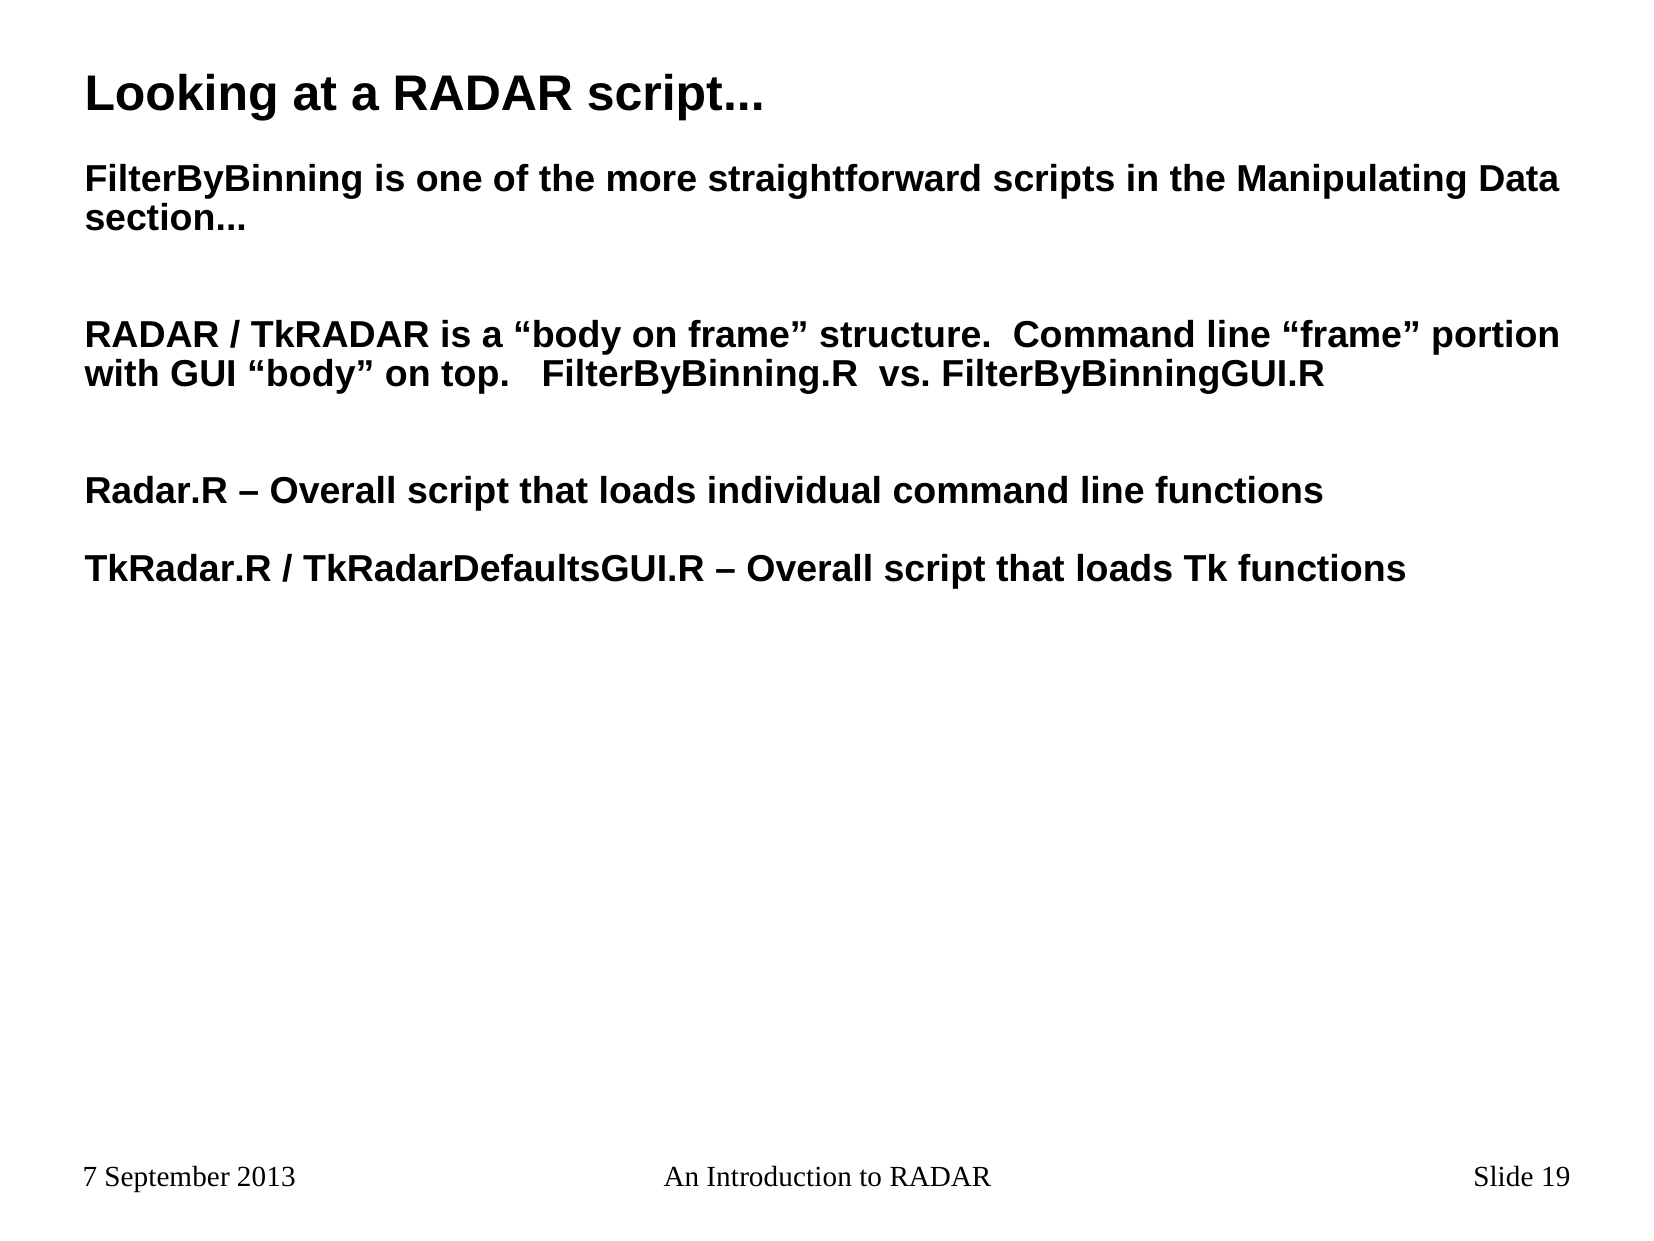

Looking at a RADAR script...
FilterByBinning is one of the more straightforward scripts in the Manipulating Data section...
RADAR / TkRADAR is a “body on frame” structure. Command line “frame” portion with GUI “body” on top. FilterByBinning.R vs. FilterByBinningGUI.R
Radar.R – Overall script that loads individual command line functions
TkRadar.R / TkRadarDefaultsGUI.R – Overall script that loads Tk functions
19